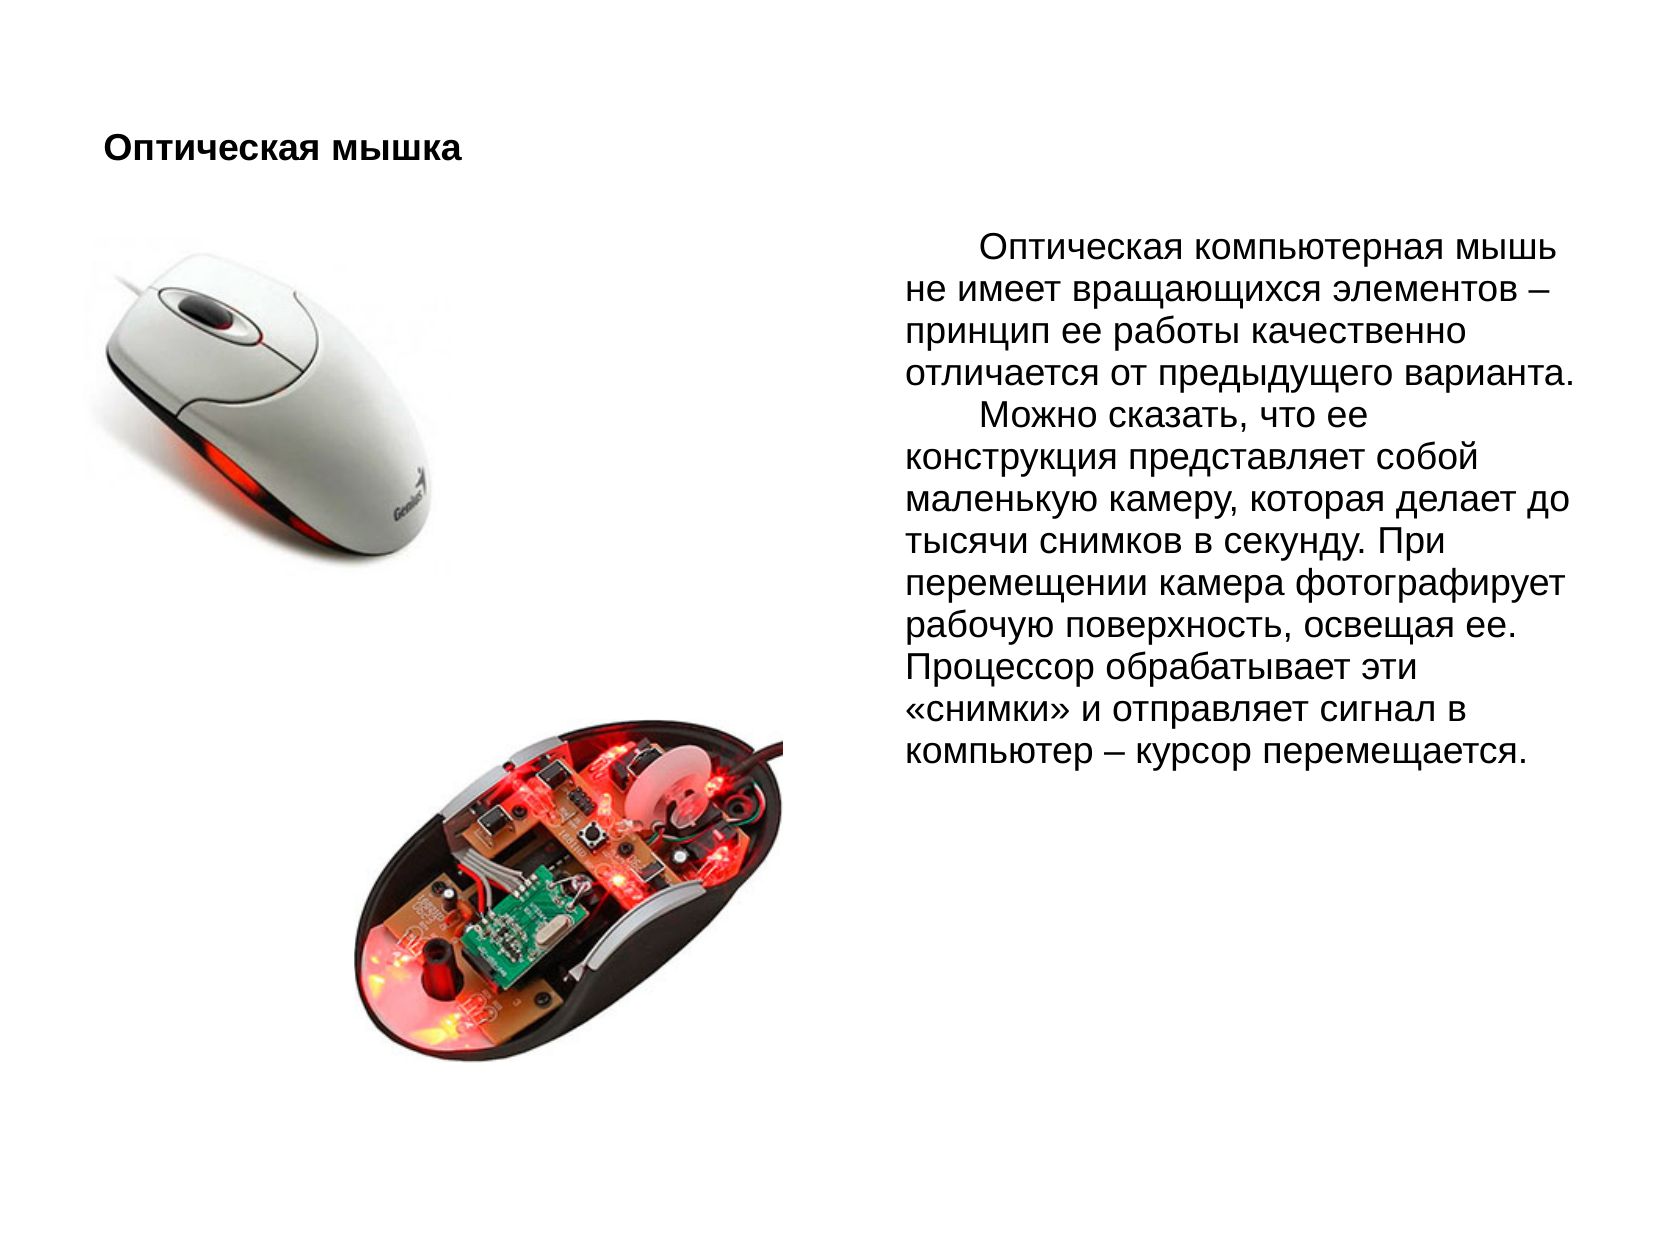

Оптическая мышка
	Оптическая компьютерная мышь не имеет вращающихся элементов – принцип ее работы качественно отличается от предыдущего варианта.
	Можно сказать, что ее конструкция представляет собой маленькую камеру, которая делает до тысячи снимков в секунду. При перемещении камера фотографирует рабочую поверхность, освещая ее. Процессор обрабатывает эти «снимки» и отправляет сигнал в компьютер – курсор перемещается.